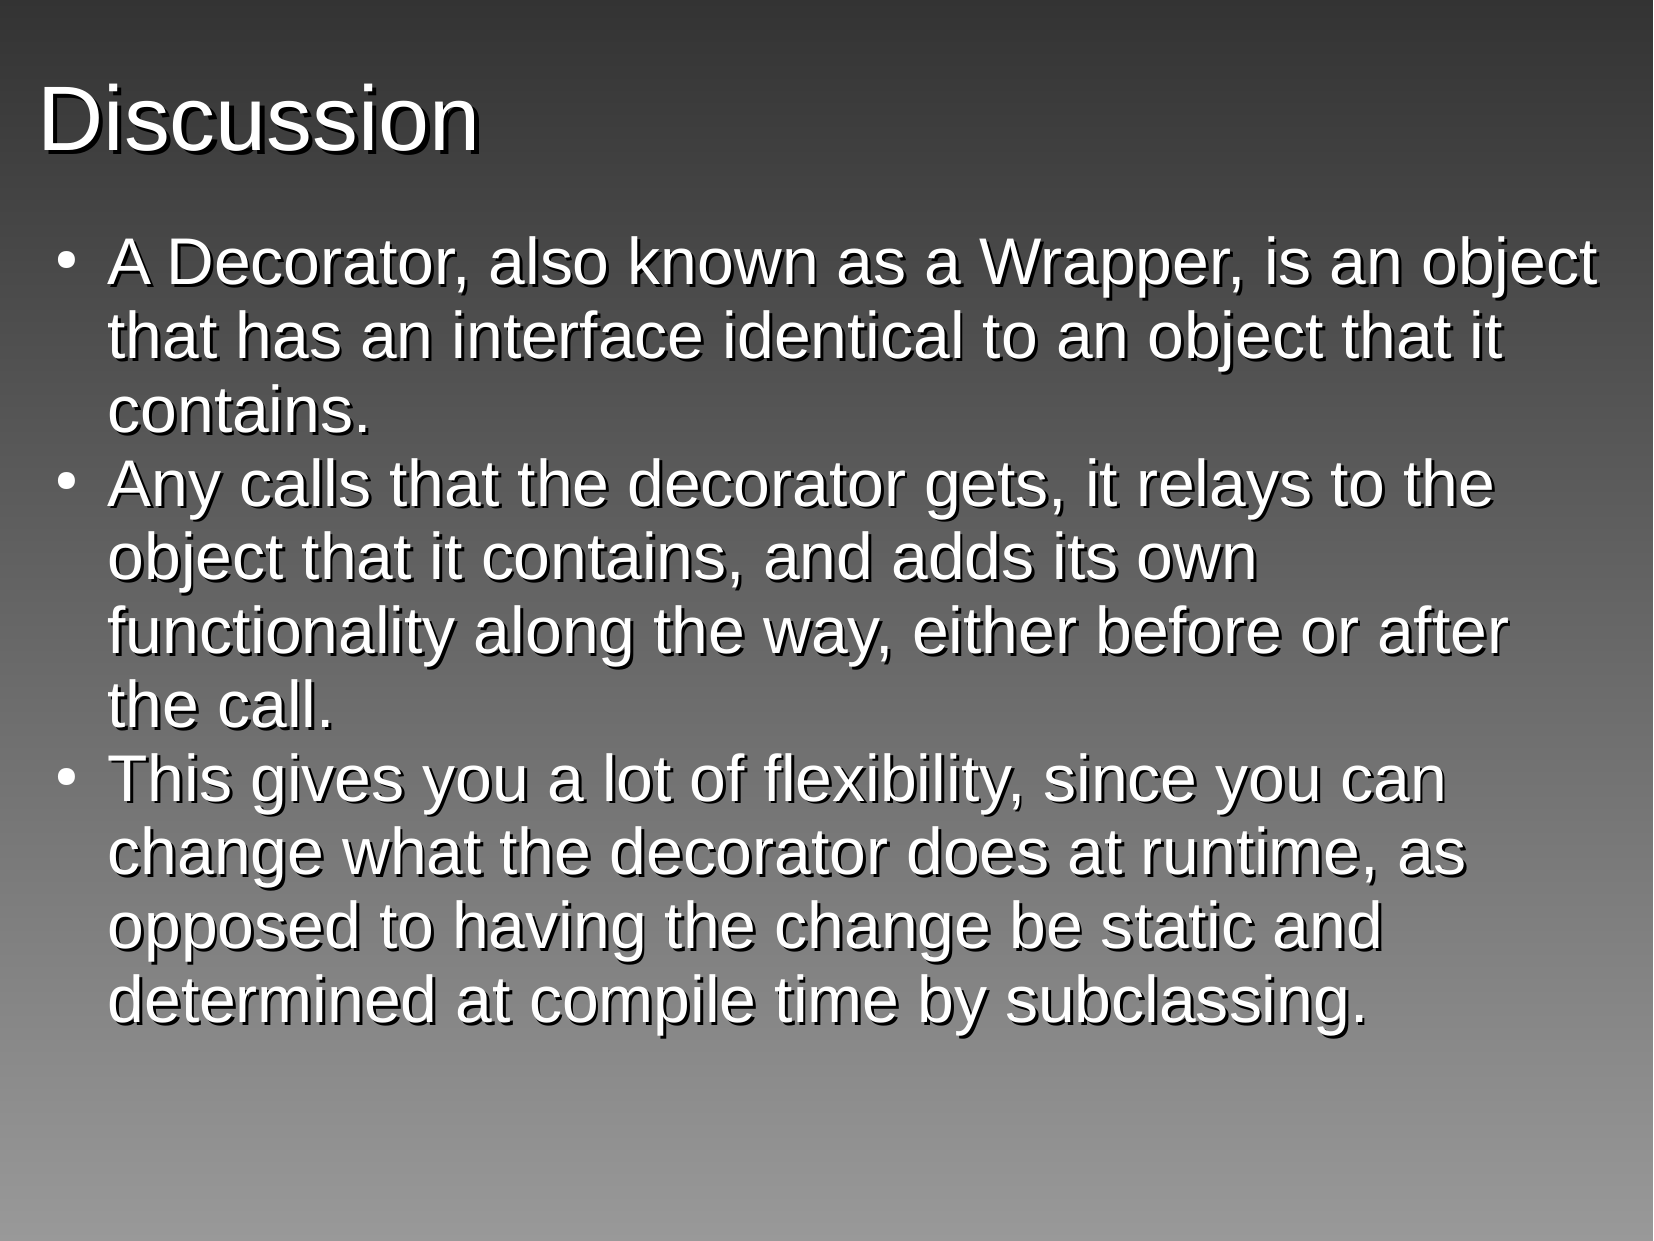

# Discussion
A Decorator, also known as a Wrapper, is an object that has an interface identical to an object that it contains.
Any calls that the decorator gets, it relays to the object that it contains, and adds its own functionality along the way, either before or after the call.
This gives you a lot of flexibility, since you can change what the decorator does at runtime, as opposed to having the change be static and determined at compile time by subclassing.